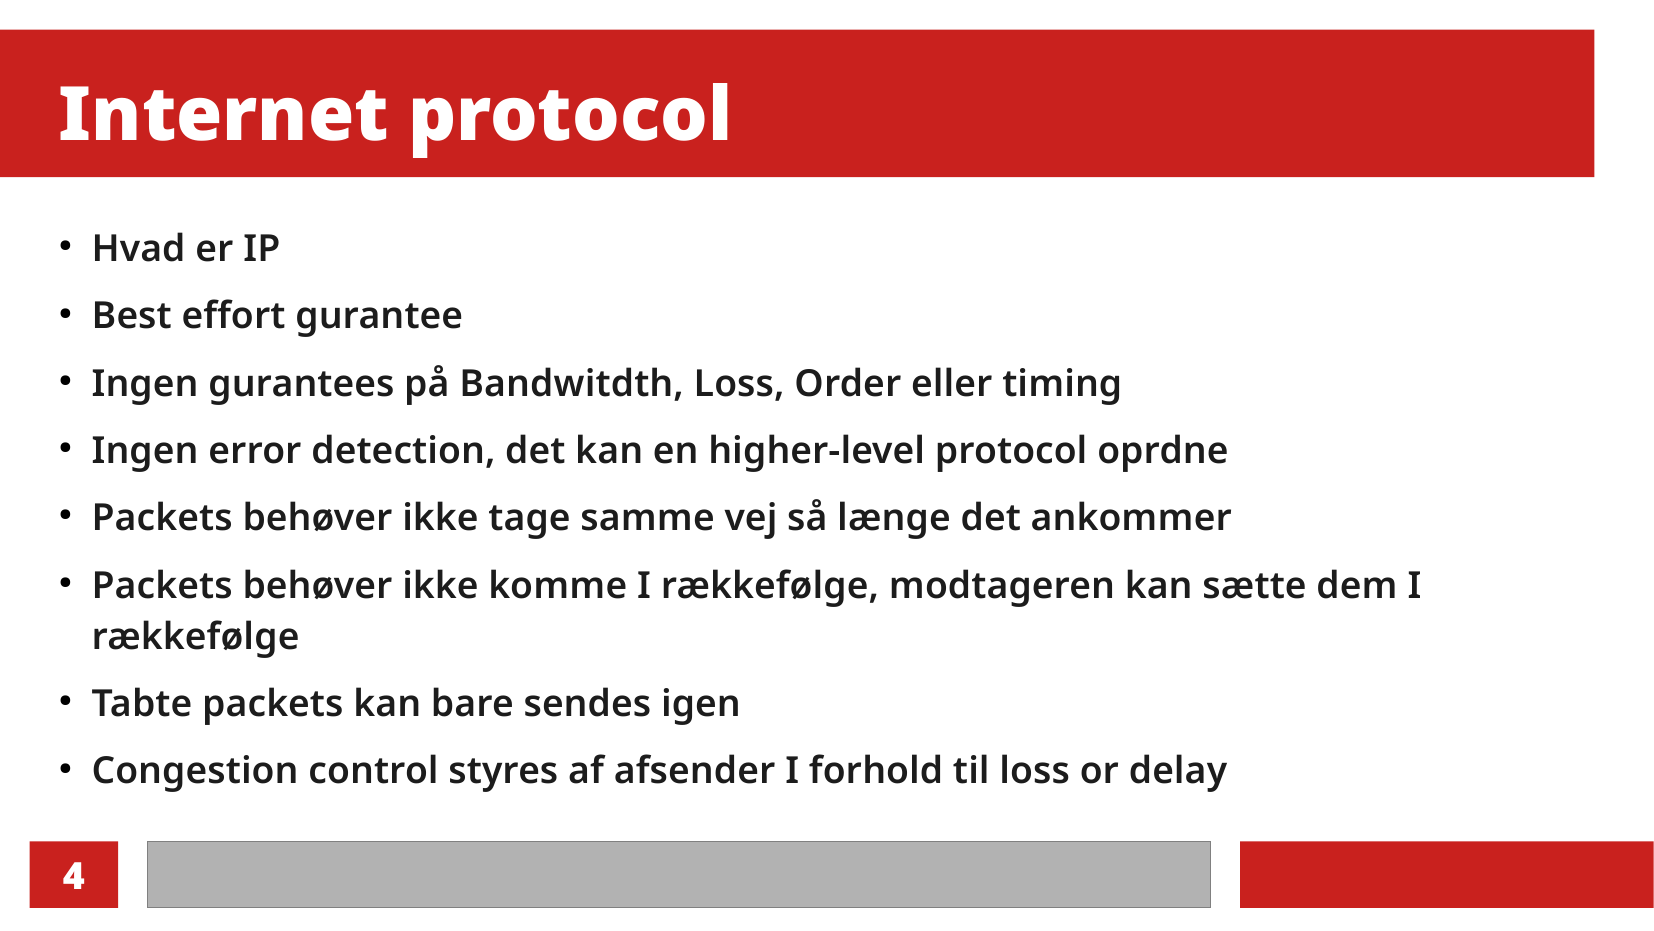

# Internet protocol
Hvad er IP
Best effort gurantee
Ingen gurantees på Bandwitdth, Loss, Order eller timing
Ingen error detection, det kan en higher-level protocol oprdne
Packets behøver ikke tage samme vej så længe det ankommer
Packets behøver ikke komme I rækkefølge, modtageren kan sætte dem I rækkefølge
Tabte packets kan bare sendes igen
Congestion control styres af afsender I forhold til loss or delay
4